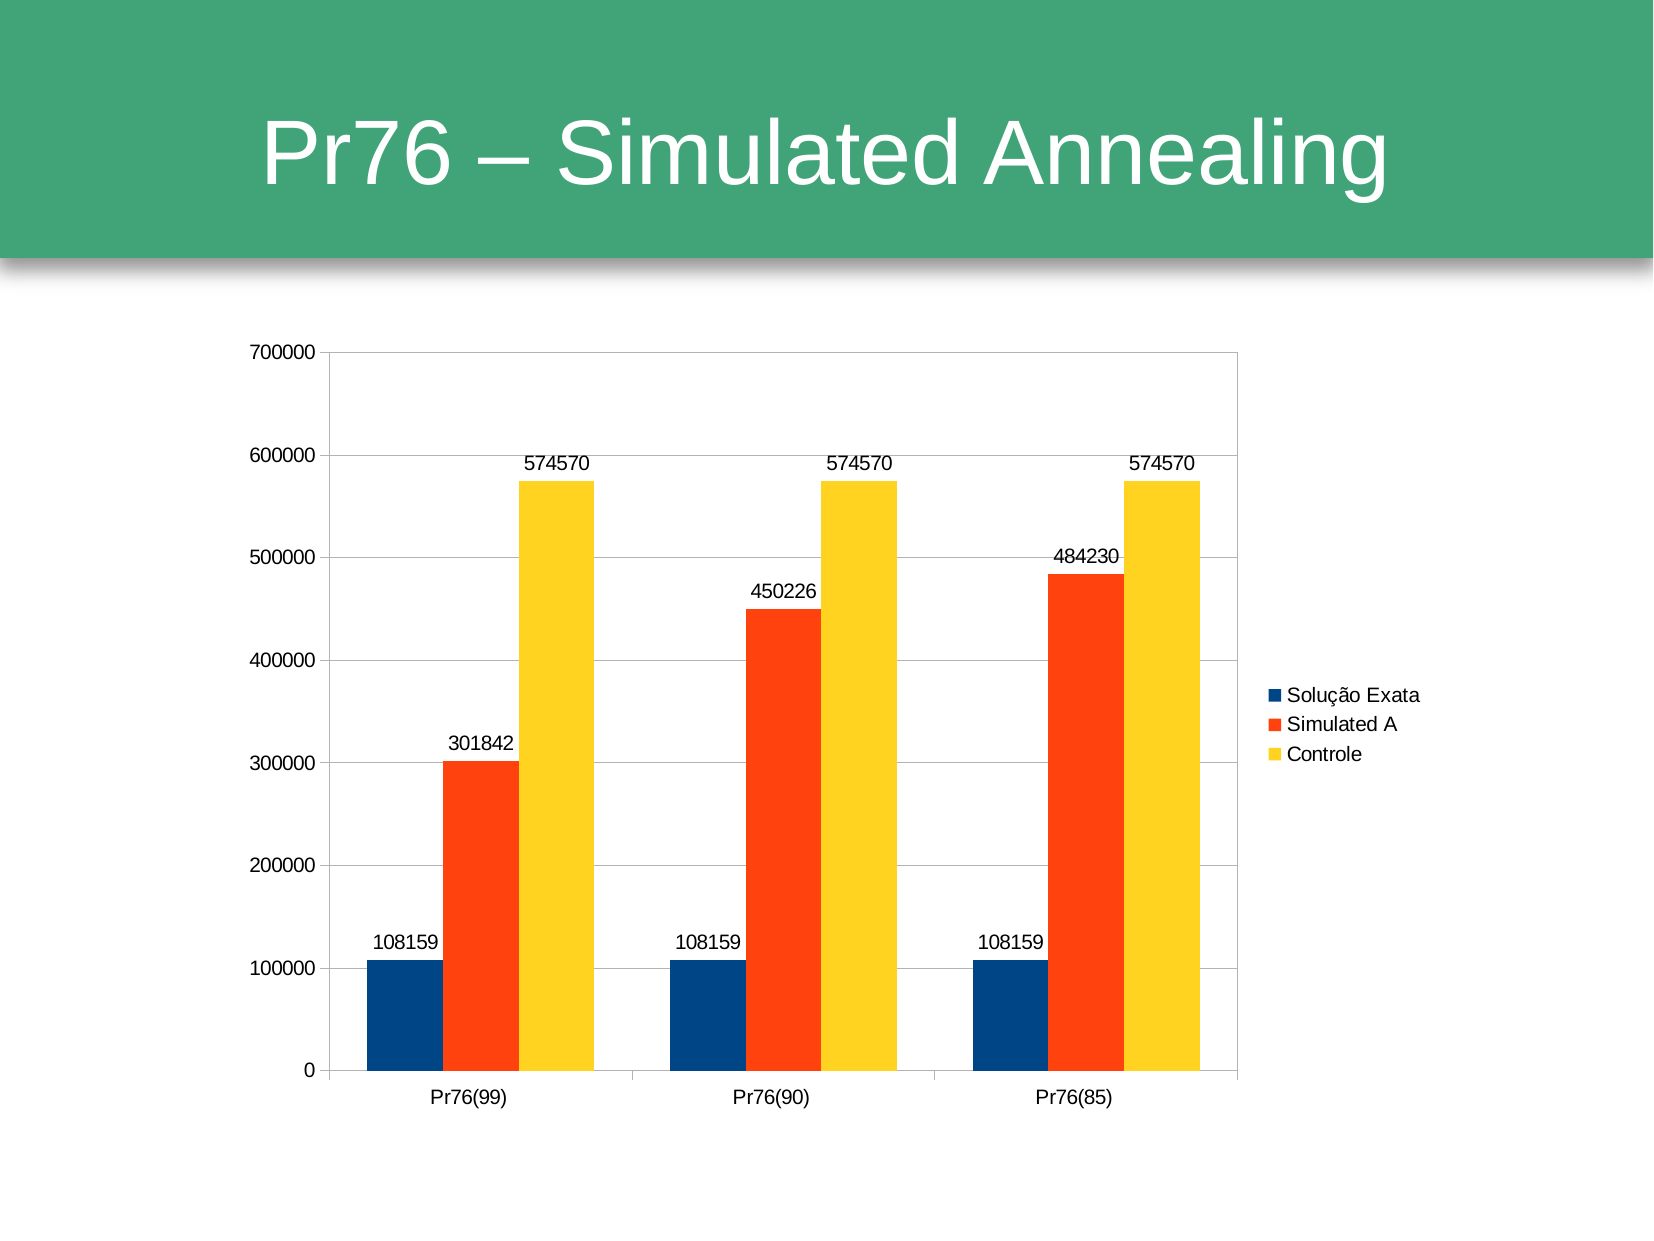

# Pr76 – Simulated Annealing
### Chart
| Category | Solução Exata | Simulated A | Controle |
|---|---|---|---|
| Pr76(99) | 108159.0 | 301842.0 | 574570.0 |
| Pr76(90) | 108159.0 | 450226.0 | 574570.0 |
| Pr76(85) | 108159.0 | 484230.0 | 574570.0 |